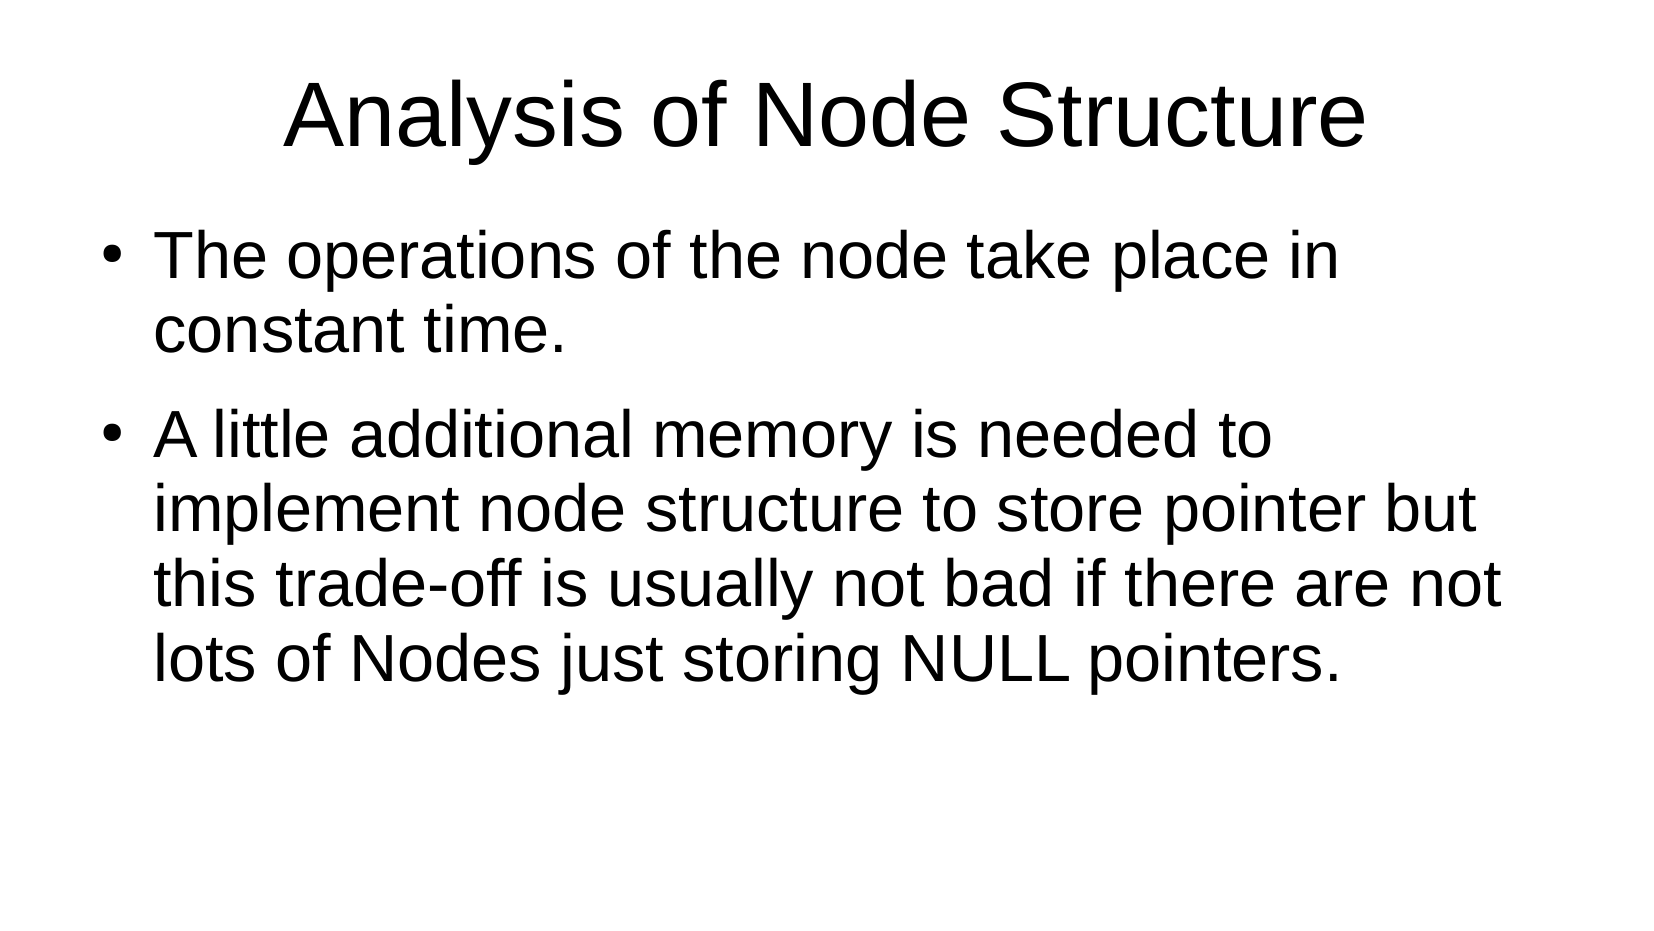

# Analysis of Node Structure
The operations of the node take place in constant time.
A little additional memory is needed to implement node structure to store pointer but this trade-off is usually not bad if there are not lots of Nodes just storing NULL pointers.